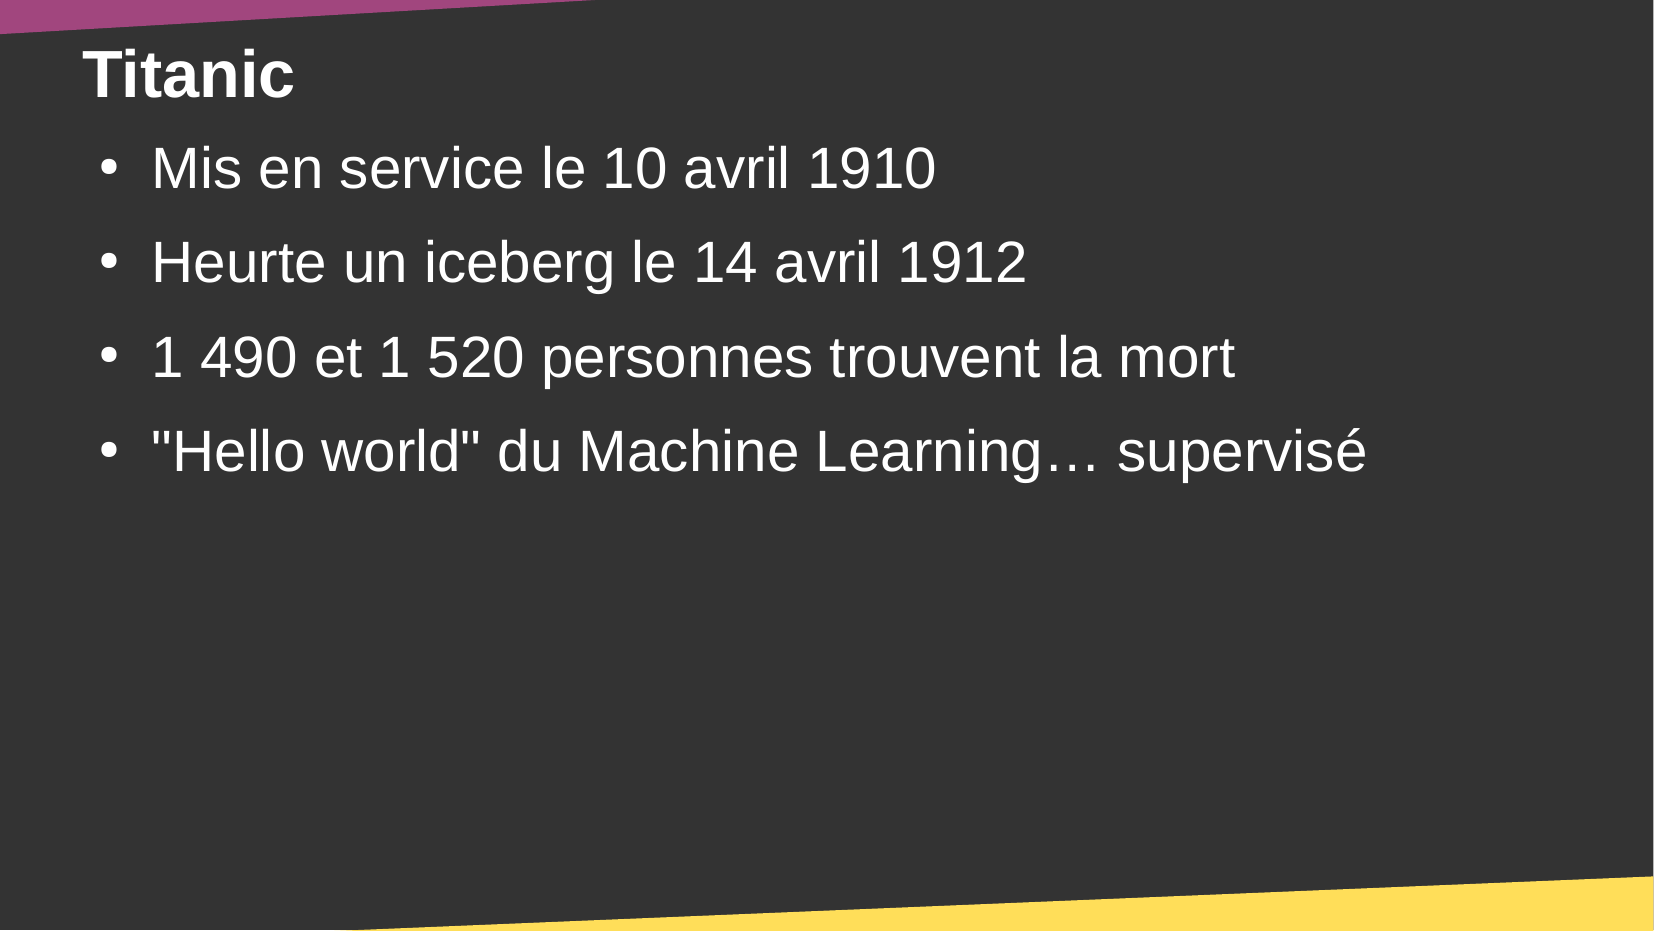

# Titanic
Mis en service le 10 avril 1910
Heurte un iceberg le 14 avril 1912
1 490 et 1 520 personnes trouvent la mort
"Hello world" du Machine Learning… supervisé